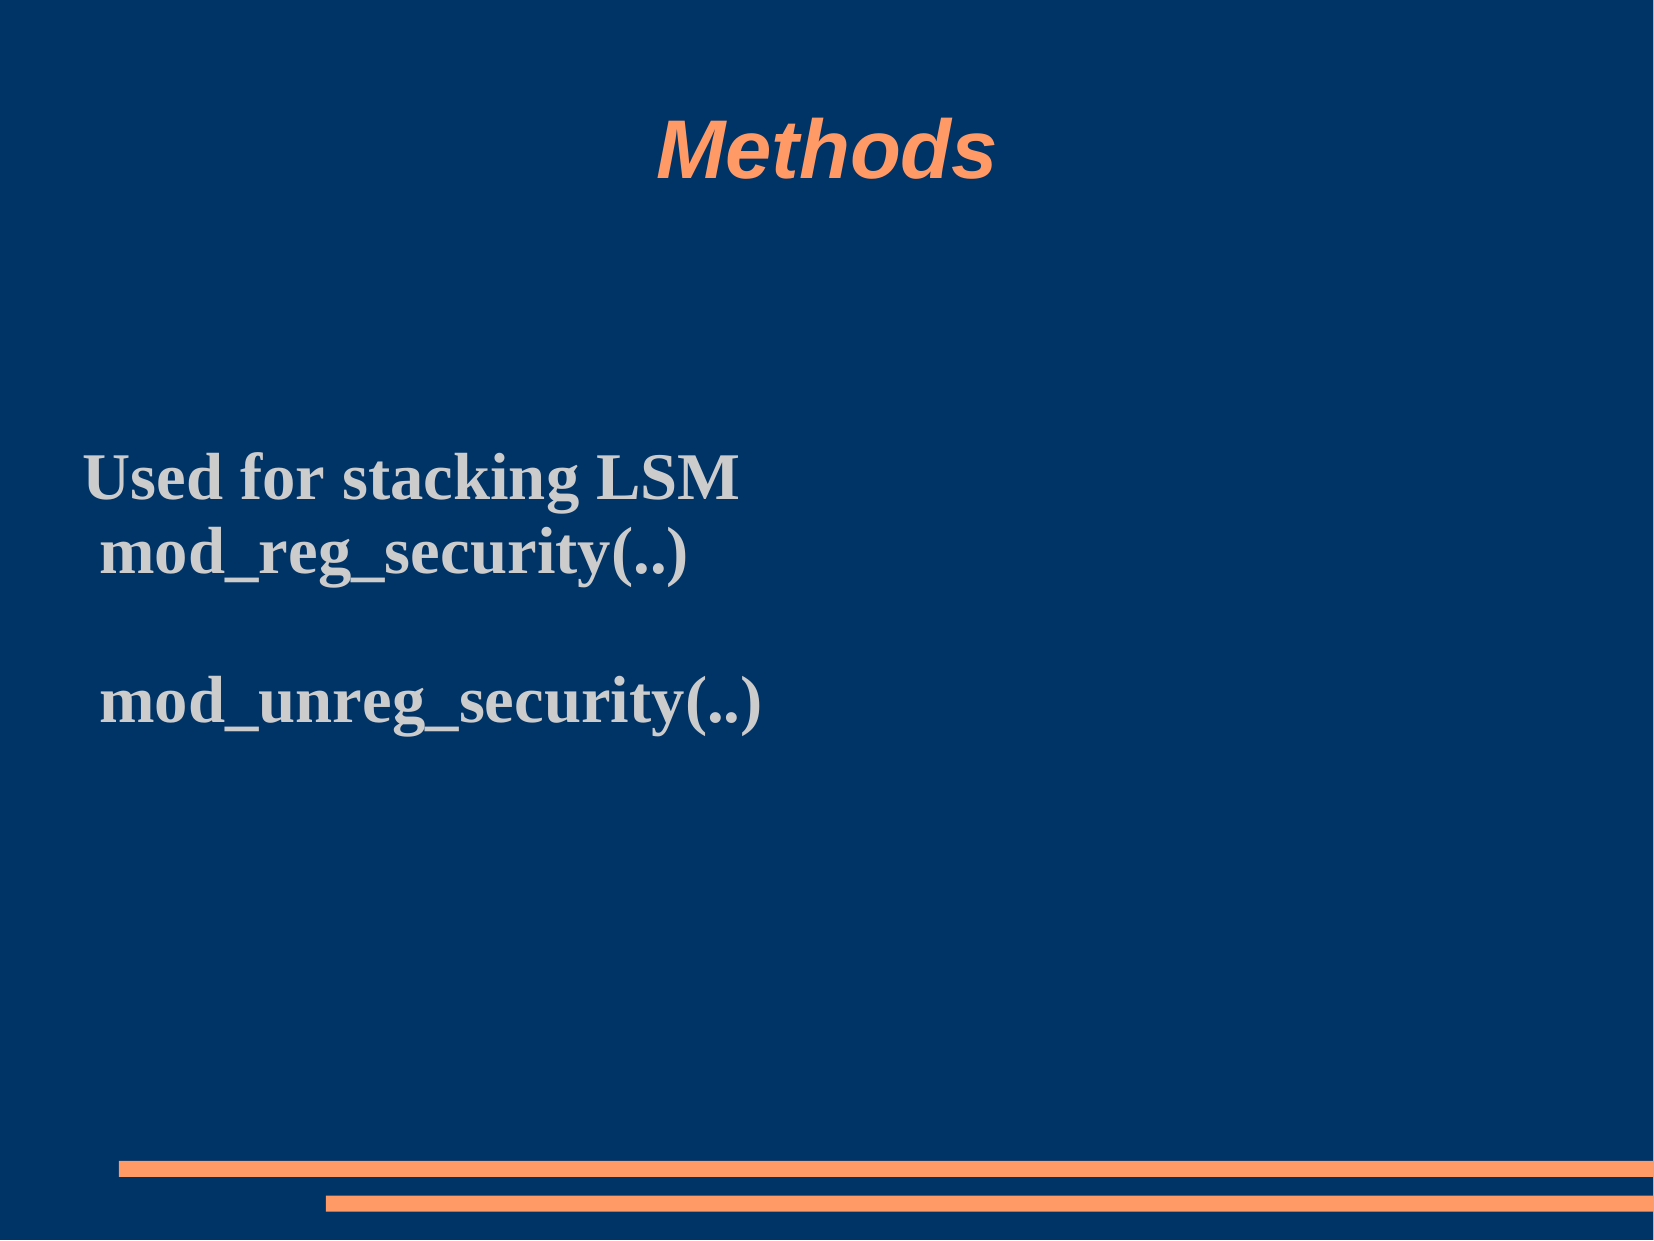

# Methods
Used for stacking LSM
 mod_reg_security(..)
 mod_unreg_security(..)